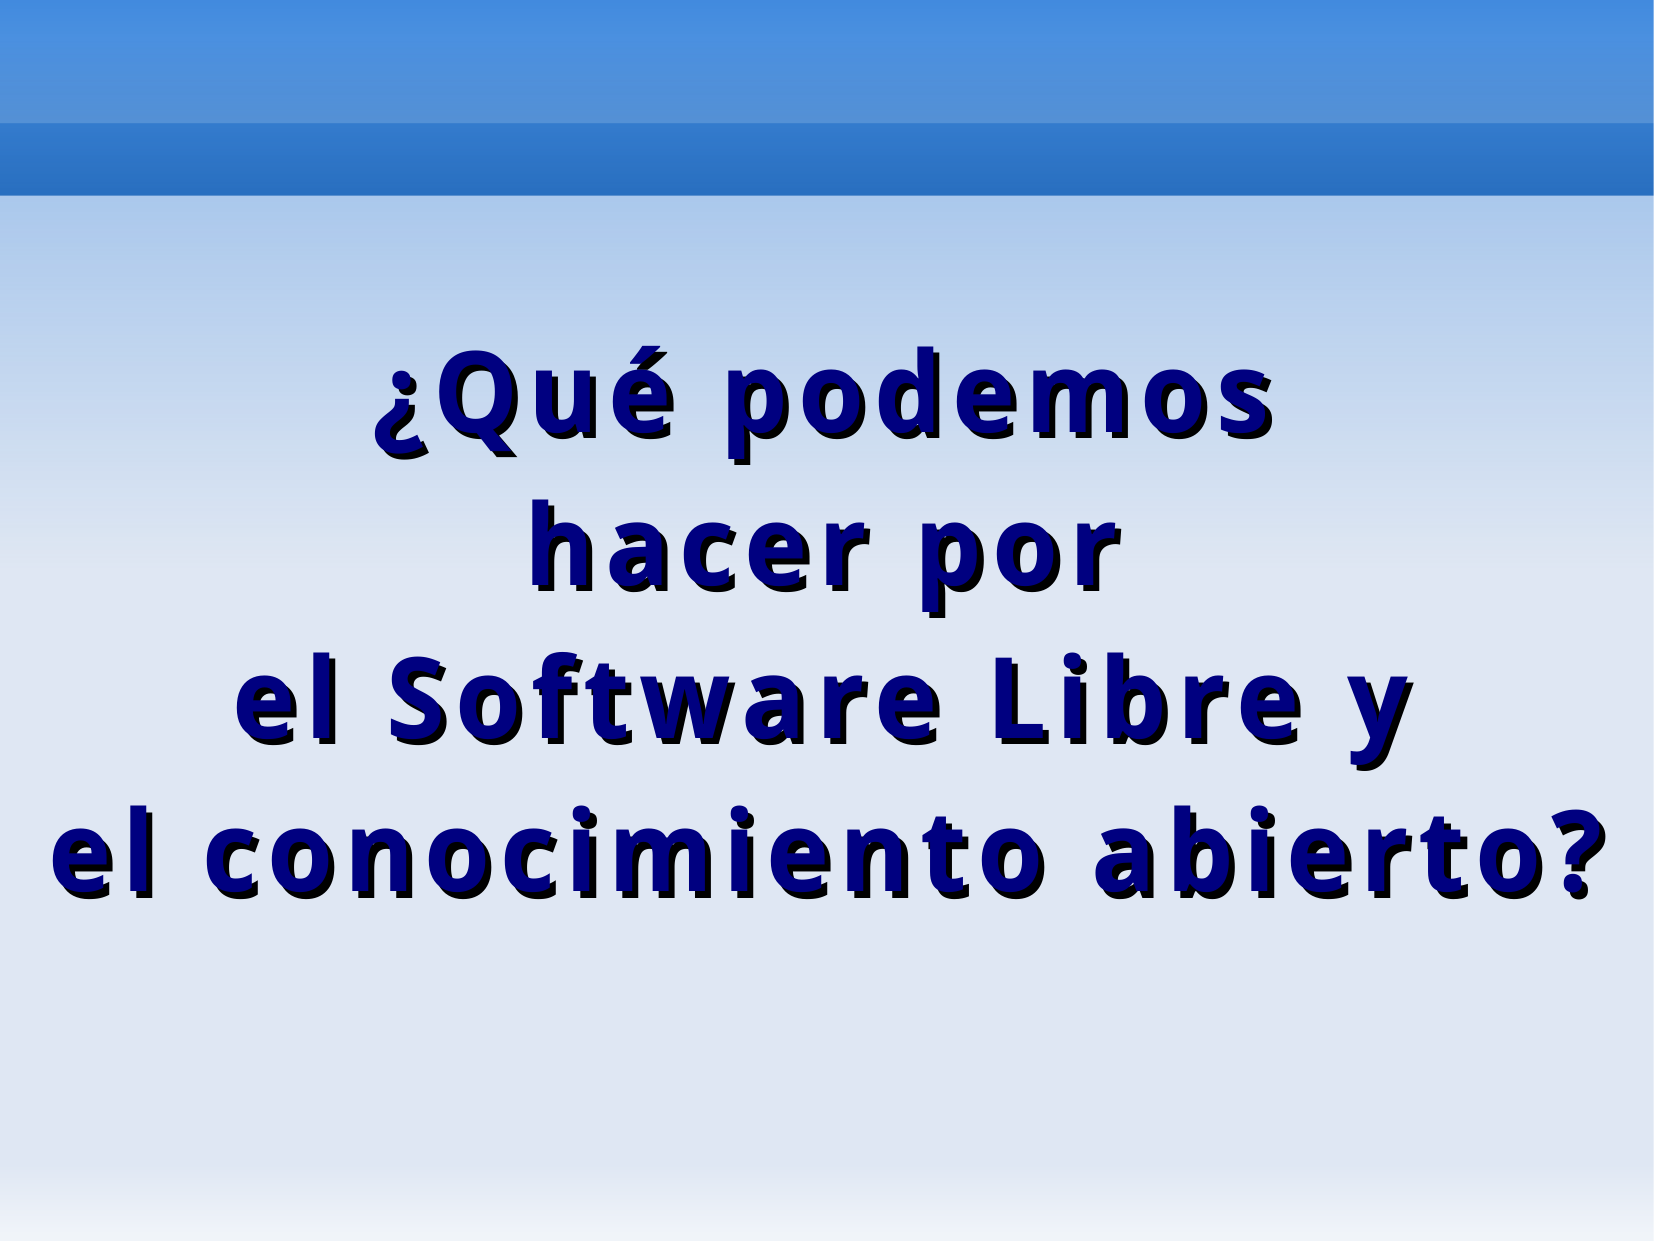

¿Qué podemos
hacer por
el Software Libre y
el conocimiento abierto?